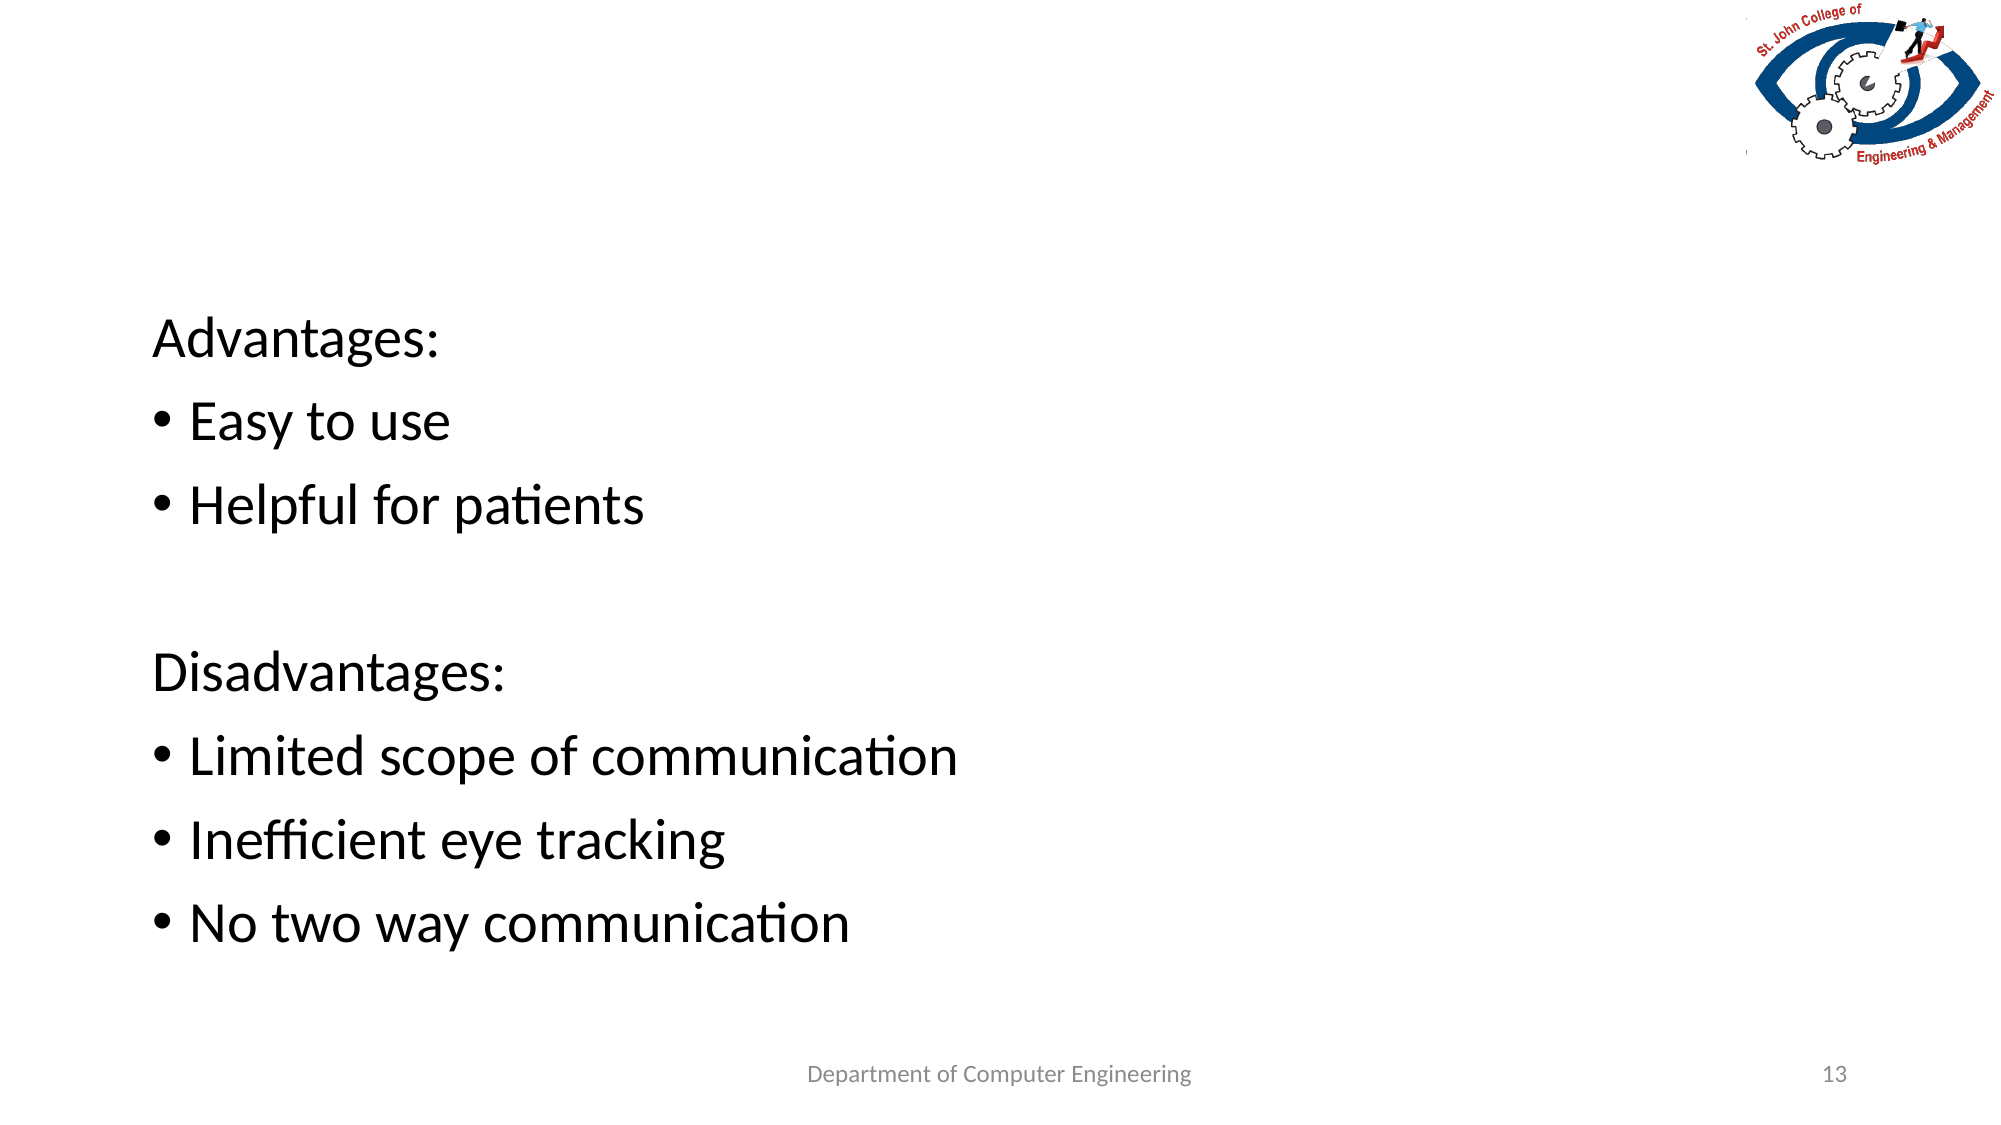

# Advantages:
Easy to use
Helpful for patients
Disadvantages:
Limited scope of communication
Inefficient eye tracking
No two way communication
Department of Computer Engineering